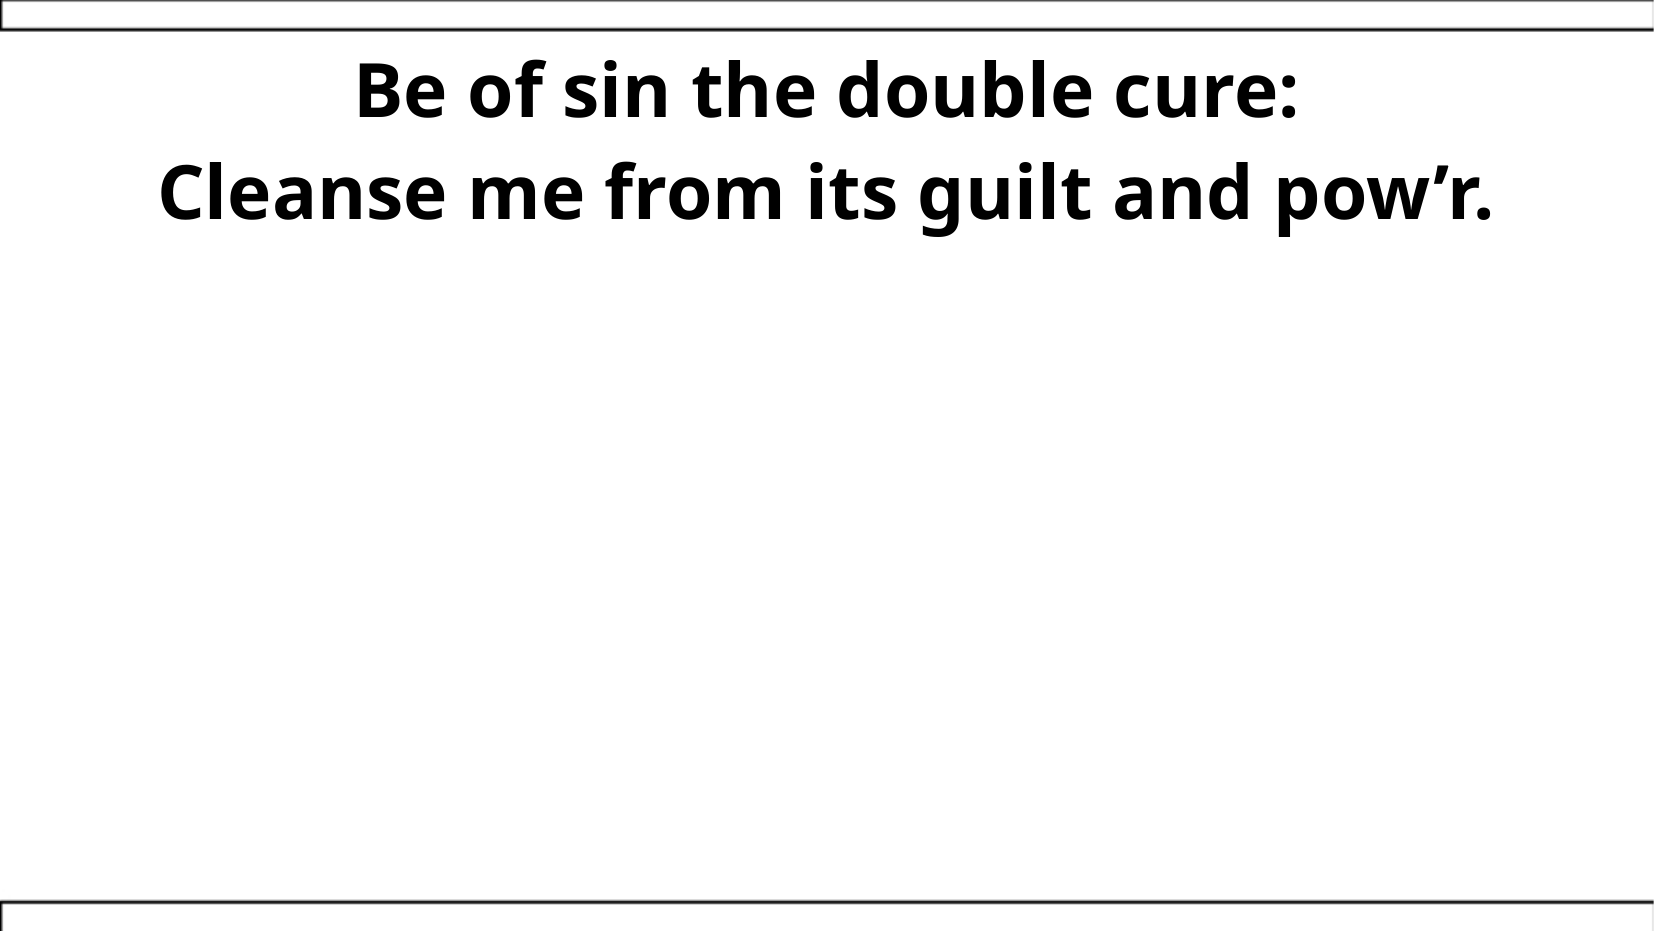

Be of sin the double cure:
Cleanse me from its guilt and pow’r.